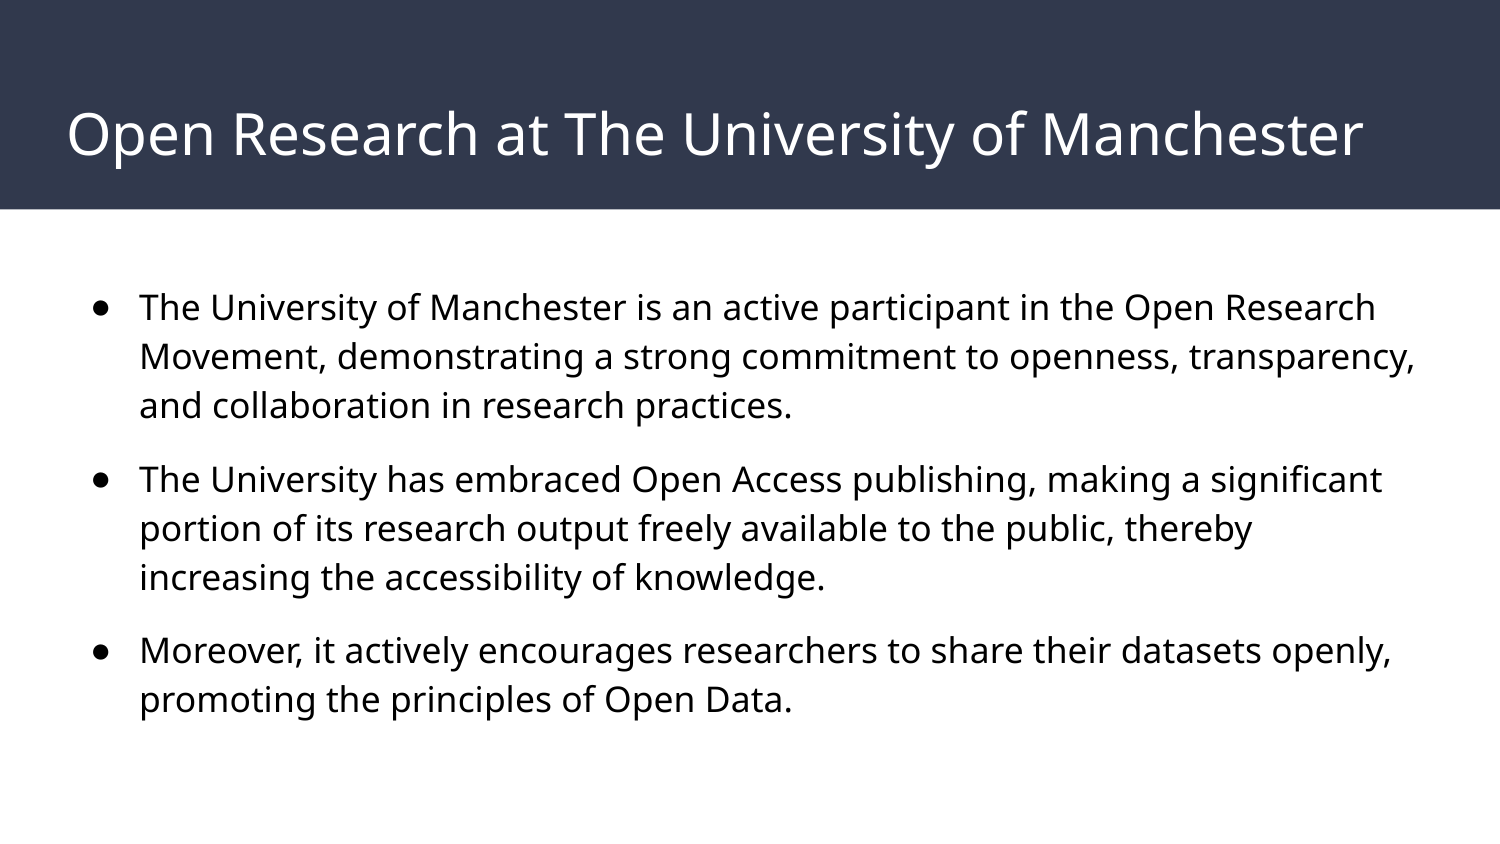

# Open Research at The University of Manchester
The University of Manchester is an active participant in the Open Research Movement, demonstrating a strong commitment to openness, transparency, and collaboration in research practices.
The University has embraced Open Access publishing, making a significant portion of its research output freely available to the public, thereby increasing the accessibility of knowledge.
Moreover, it actively encourages researchers to share their datasets openly, promoting the principles of Open Data.